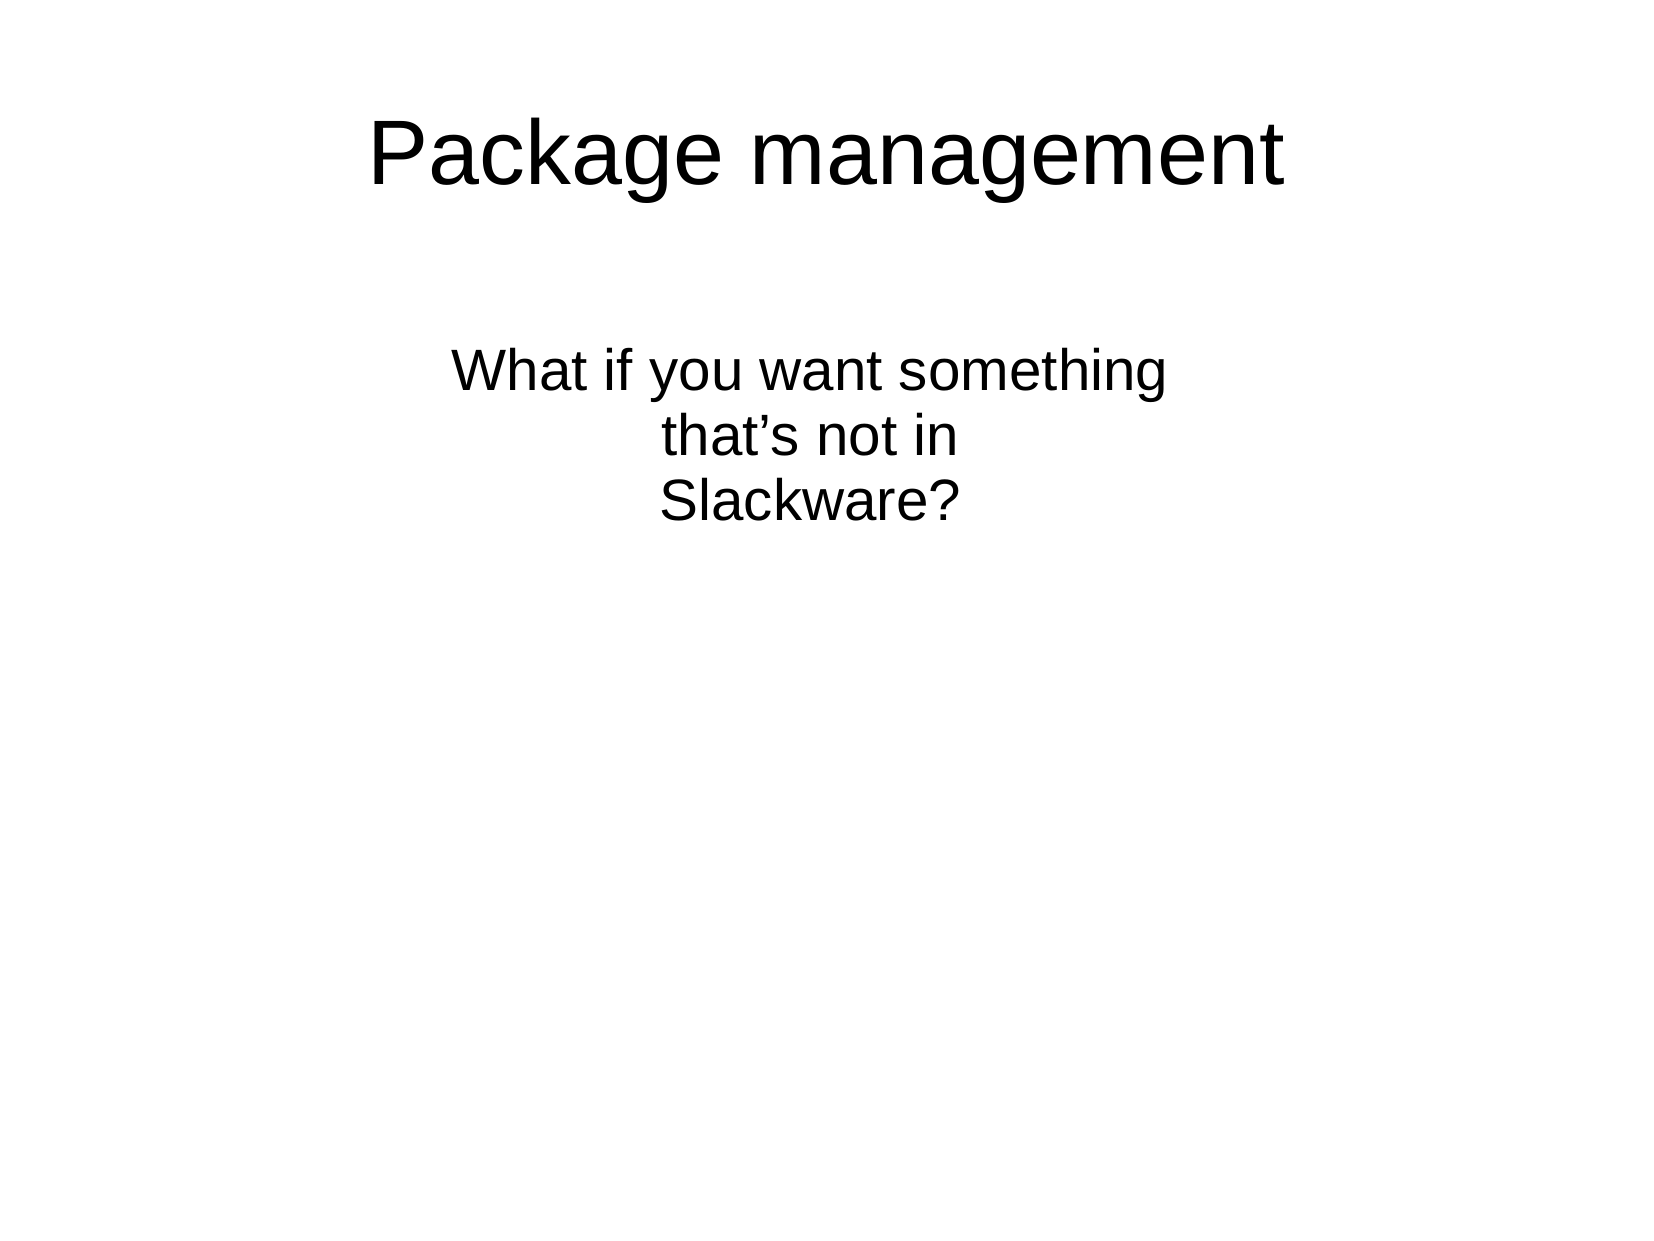

# Package management
What if you want something
that’s not in
Slackware?